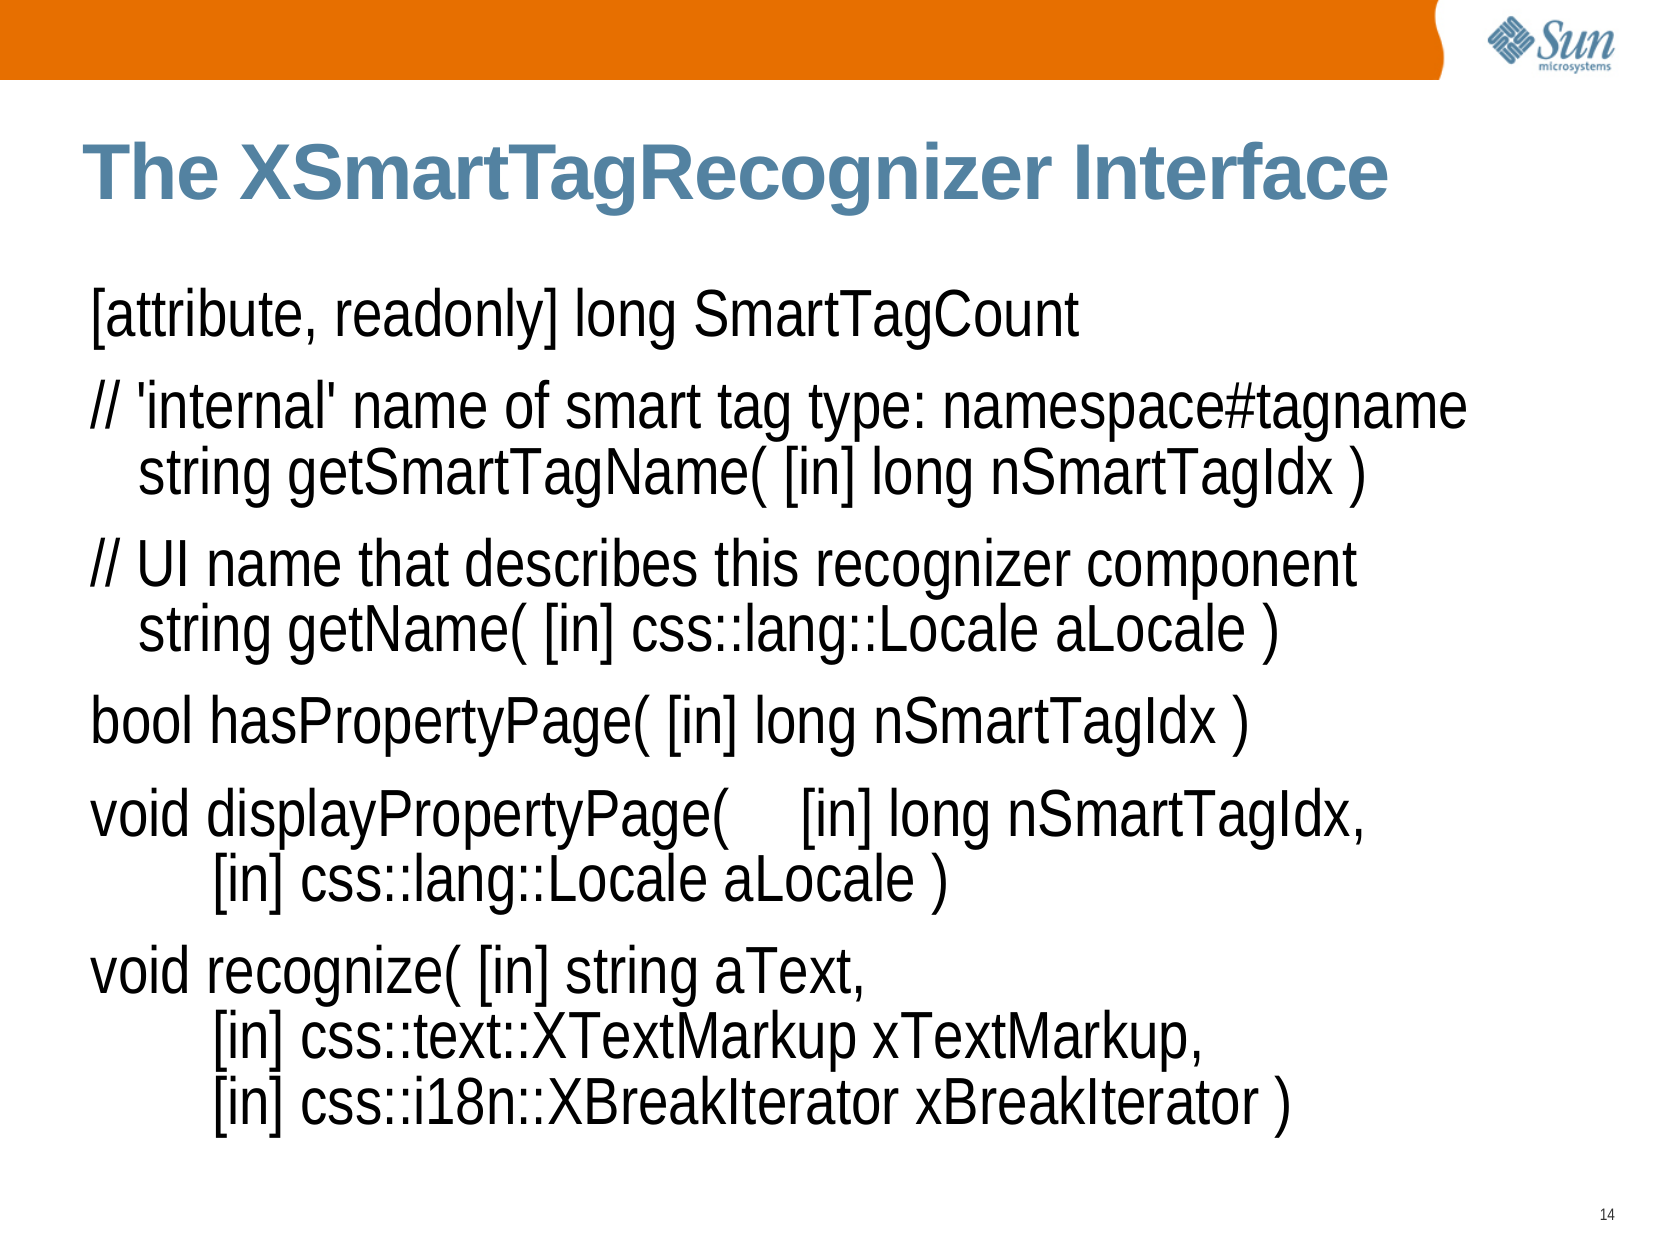

# The XSmartTagRecognizer Interface
[attribute, readonly] long SmartTagCount
// 'internal' name of smart tag type: namespace#tagname
string getSmartTagName( [in] long nSmartTagIdx )
// UI name that describes this recognizer component
string getName( [in] css::lang::Locale aLocale )
bool hasPropertyPage( [in] long nSmartTagIdx )
void displayPropertyPage(	[in] long nSmartTagIdx,
	[in] css::lang::Locale aLocale )
void recognize( [in] string aText,
	[in] css::text::XTextMarkup xTextMarkup,
	[in] css::i18n::XBreakIterator xBreakIterator )